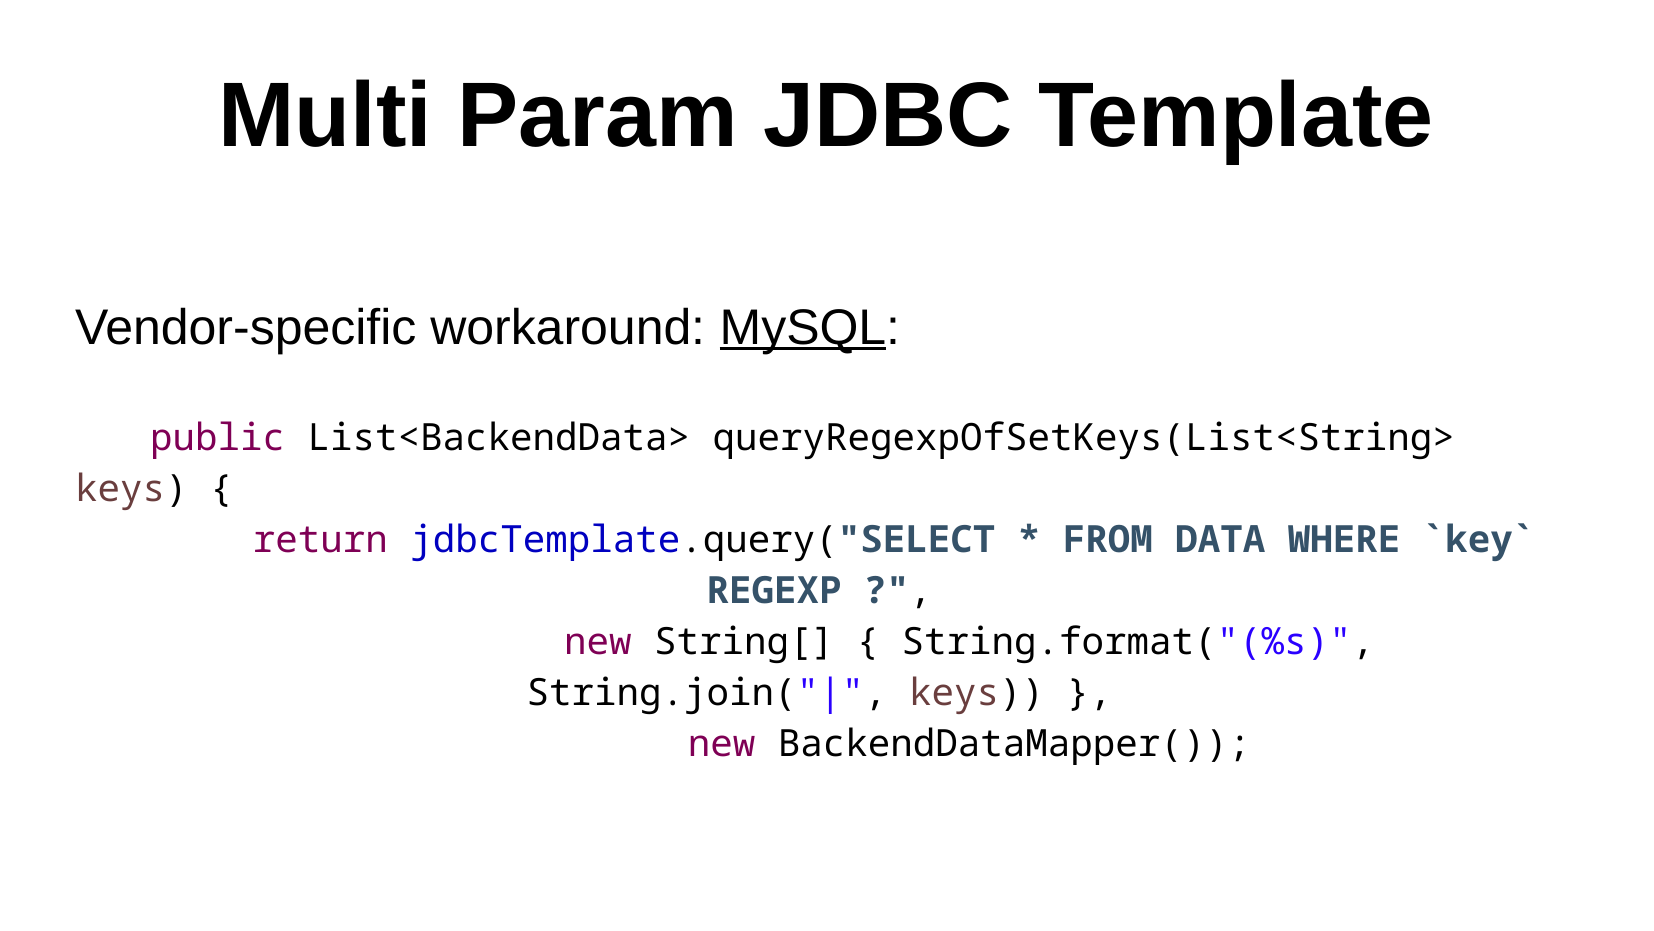

# Multi Param JDBC Template
Vendor-specific workaround: MySQL:
	public List<BackendData> queryRegexpOfSetKeys(List<String> keys) {
		return jdbcTemplate.query("SELECT * FROM DATA WHERE `key` REGEXP ?",
				new String[] { String.format("(%s)", String.join("|", keys)) },
				new BackendDataMapper());